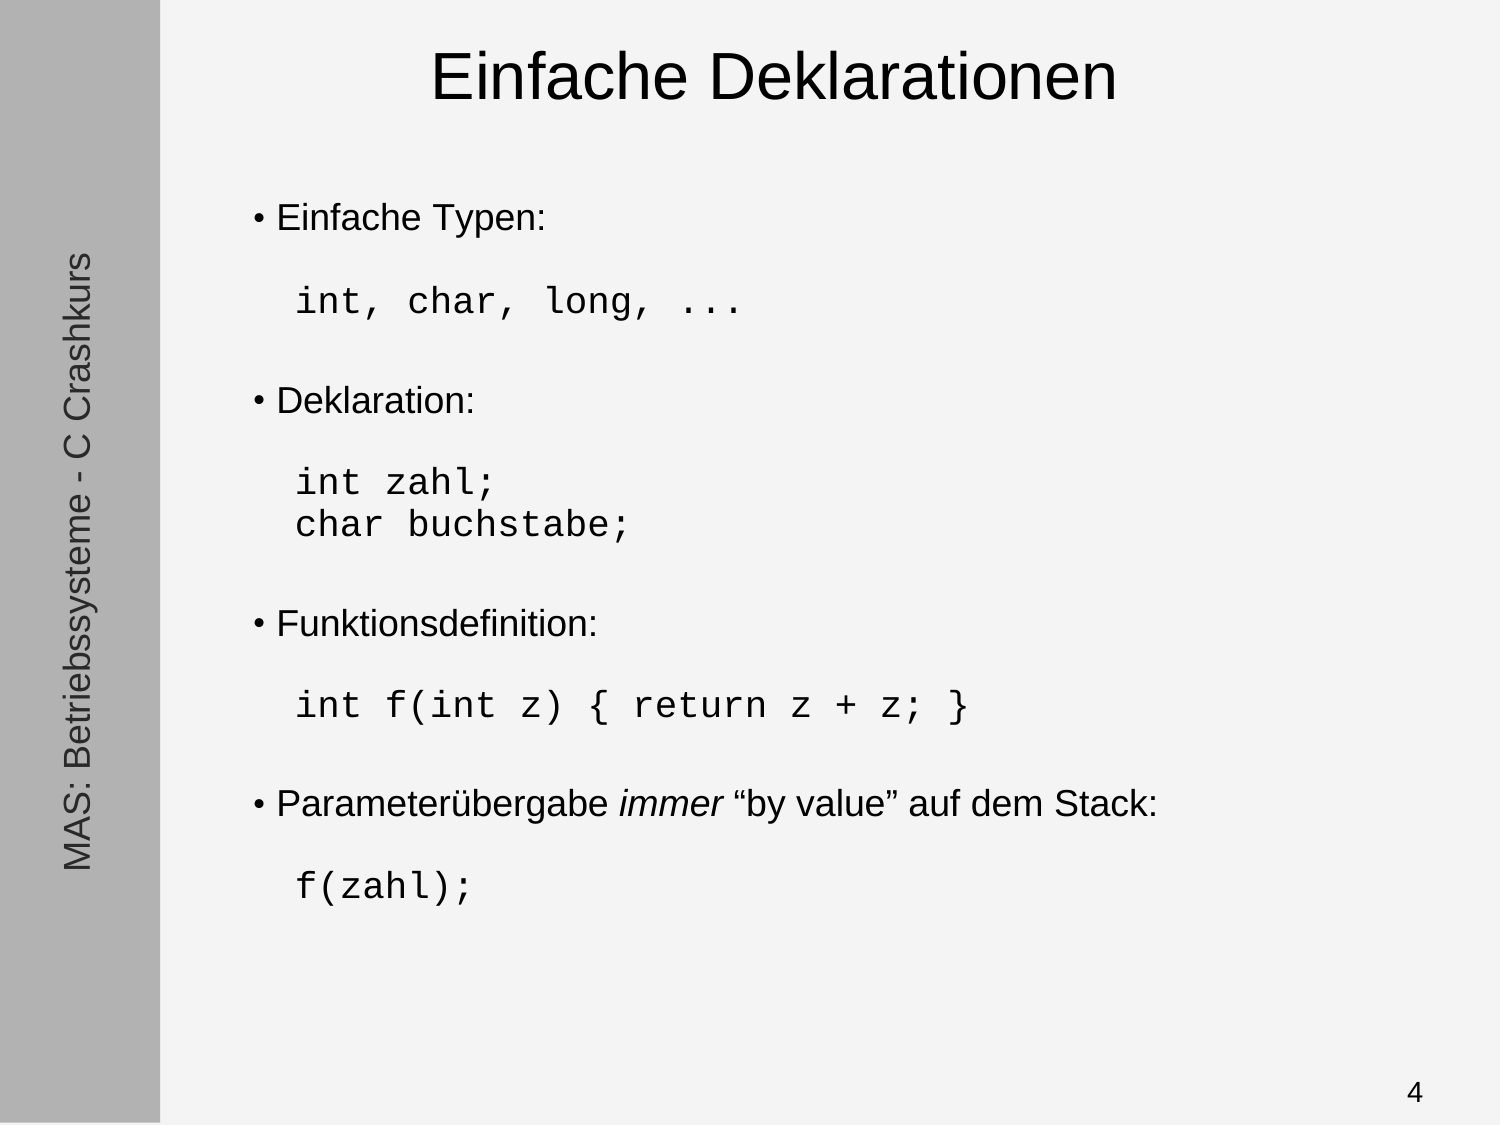

Einfache Deklarationen
Einfache Typen:
int, char, long, ...
Deklaration:
int zahl;
char buchstabe;
Funktionsdefinition:
int f(int z) { return z + z; }
Parameterübergabe immer “by value” auf dem Stack:
f(zahl);
MAS: Betriebssysteme - C Crashkurs